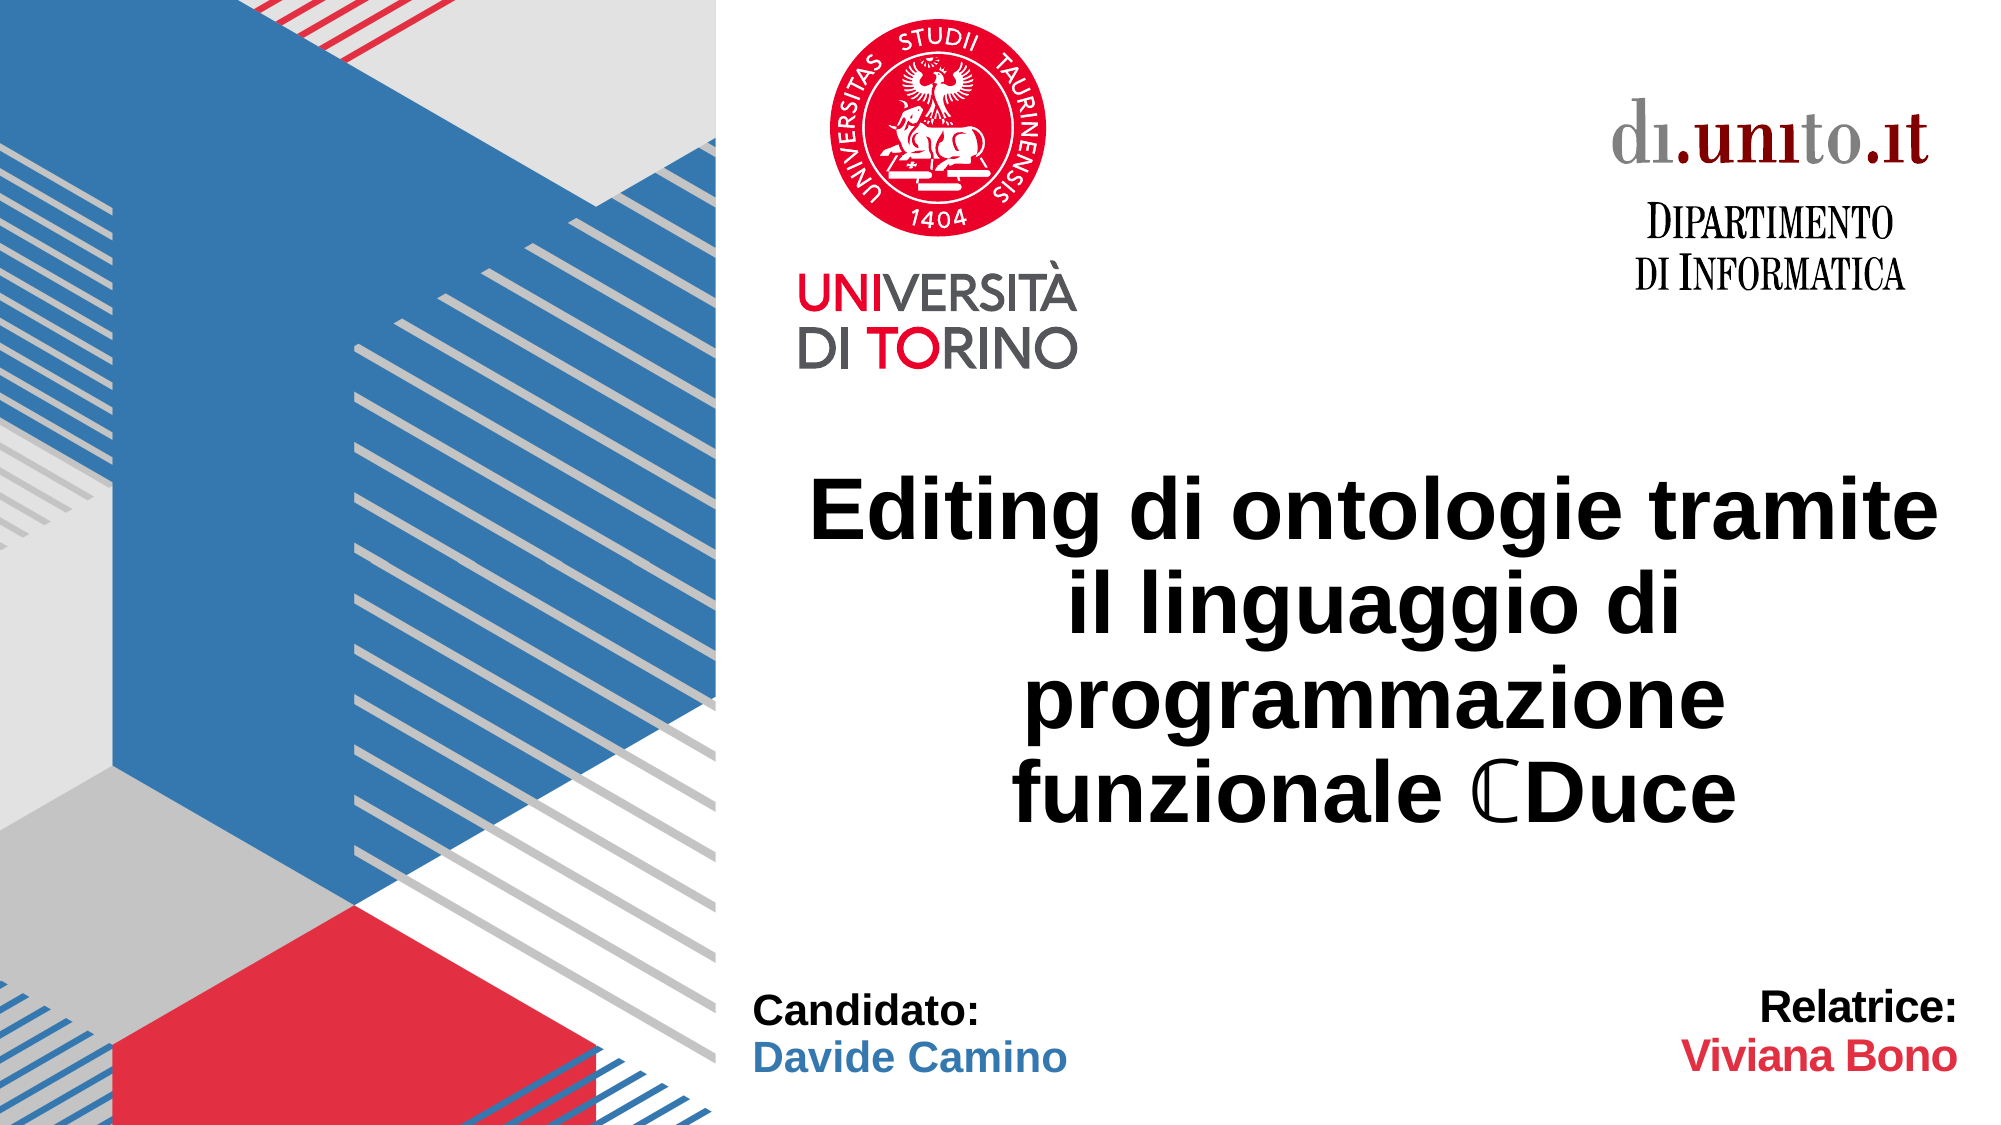

# Editing di ontologie tramite il linguaggio di programmazione funzionale ℂDuce
Relatrice: Viviana Bono
Candidato: Davide Camino